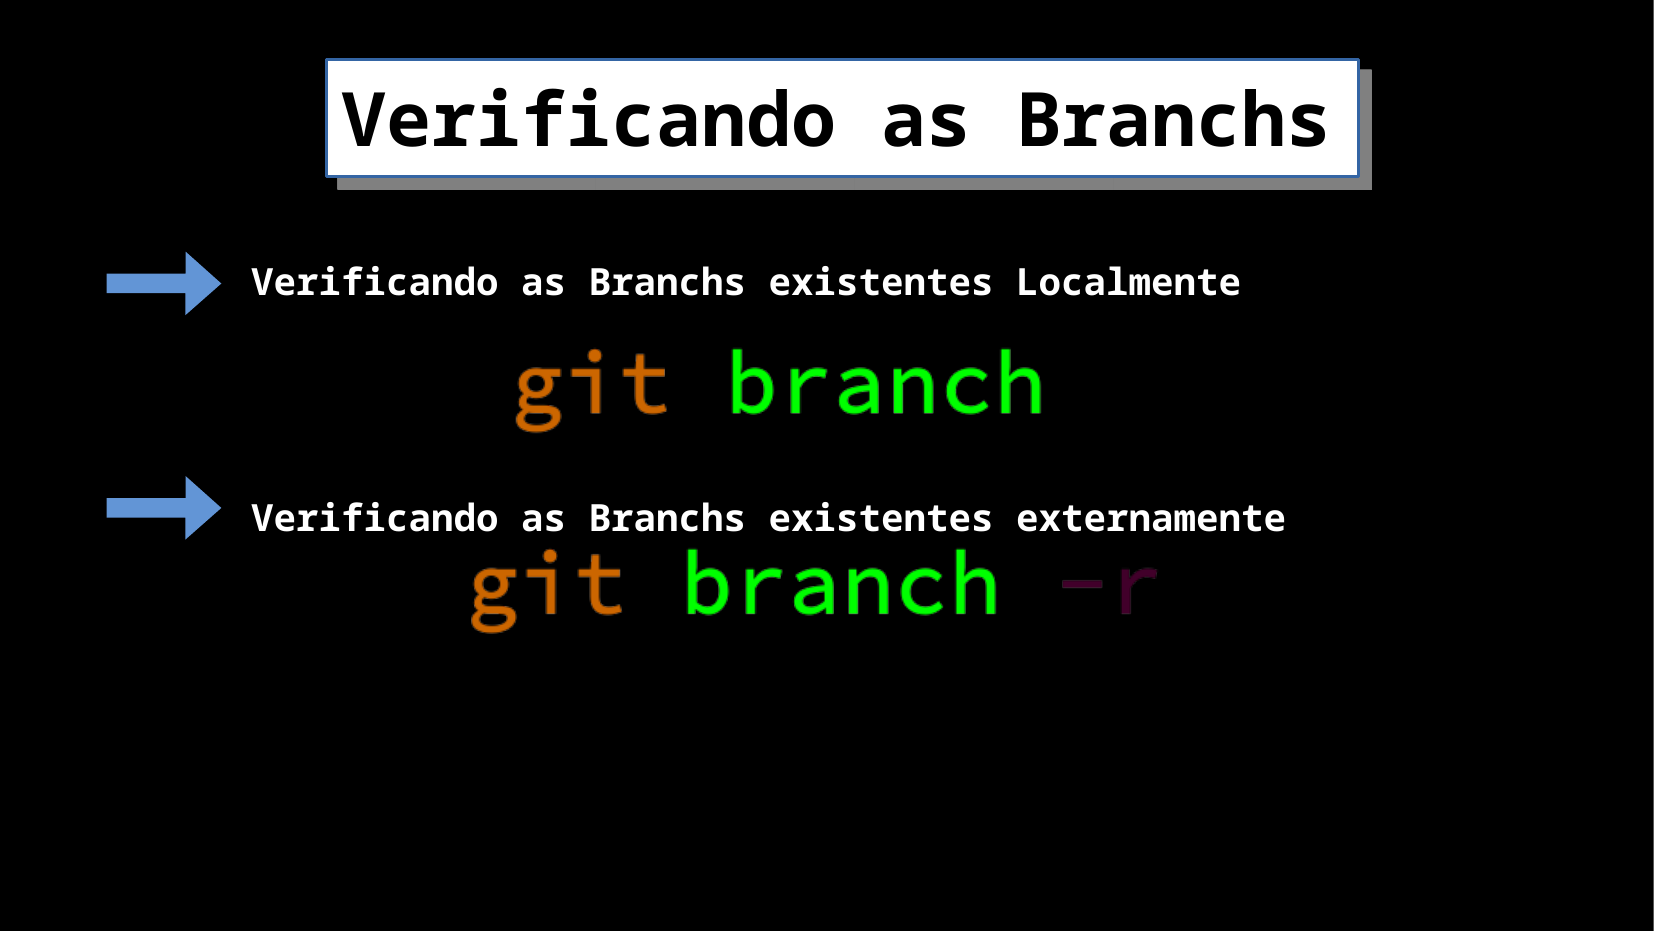

Verificando as Branchs
Verificando as Branchs existentes Localmente
Verificando as Branchs existentes externamente